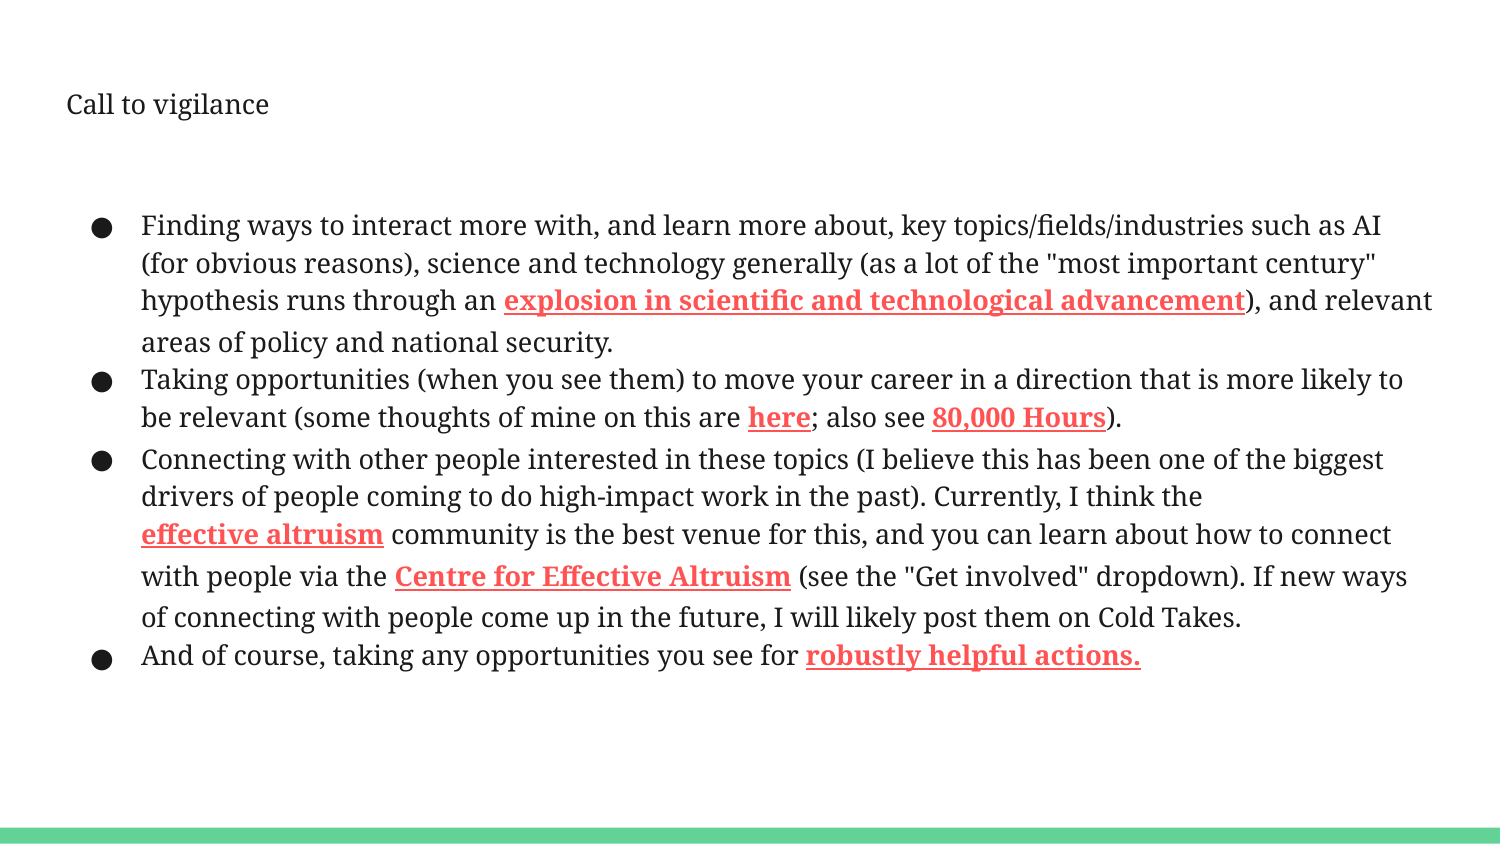

# Call to vigilance
Finding ways to interact more with, and learn more about, key topics/fields/industries such as AI (for obvious reasons), science and technology generally (as a lot of the "most important century" hypothesis runs through an explosion in scientific and technological advancement), and relevant areas of policy and national security.
Taking opportunities (when you see them) to move your career in a direction that is more likely to be relevant (some thoughts of mine on this are here; also see 80,000 Hours).
Connecting with other people interested in these topics (I believe this has been one of the biggest drivers of people coming to do high-impact work in the past). Currently, I think the effective altruism community is the best venue for this, and you can learn about how to connect with people via the Centre for Effective Altruism (see the "Get involved" dropdown). If new ways of connecting with people come up in the future, I will likely post them on Cold Takes.
And of course, taking any opportunities you see for robustly helpful actions.